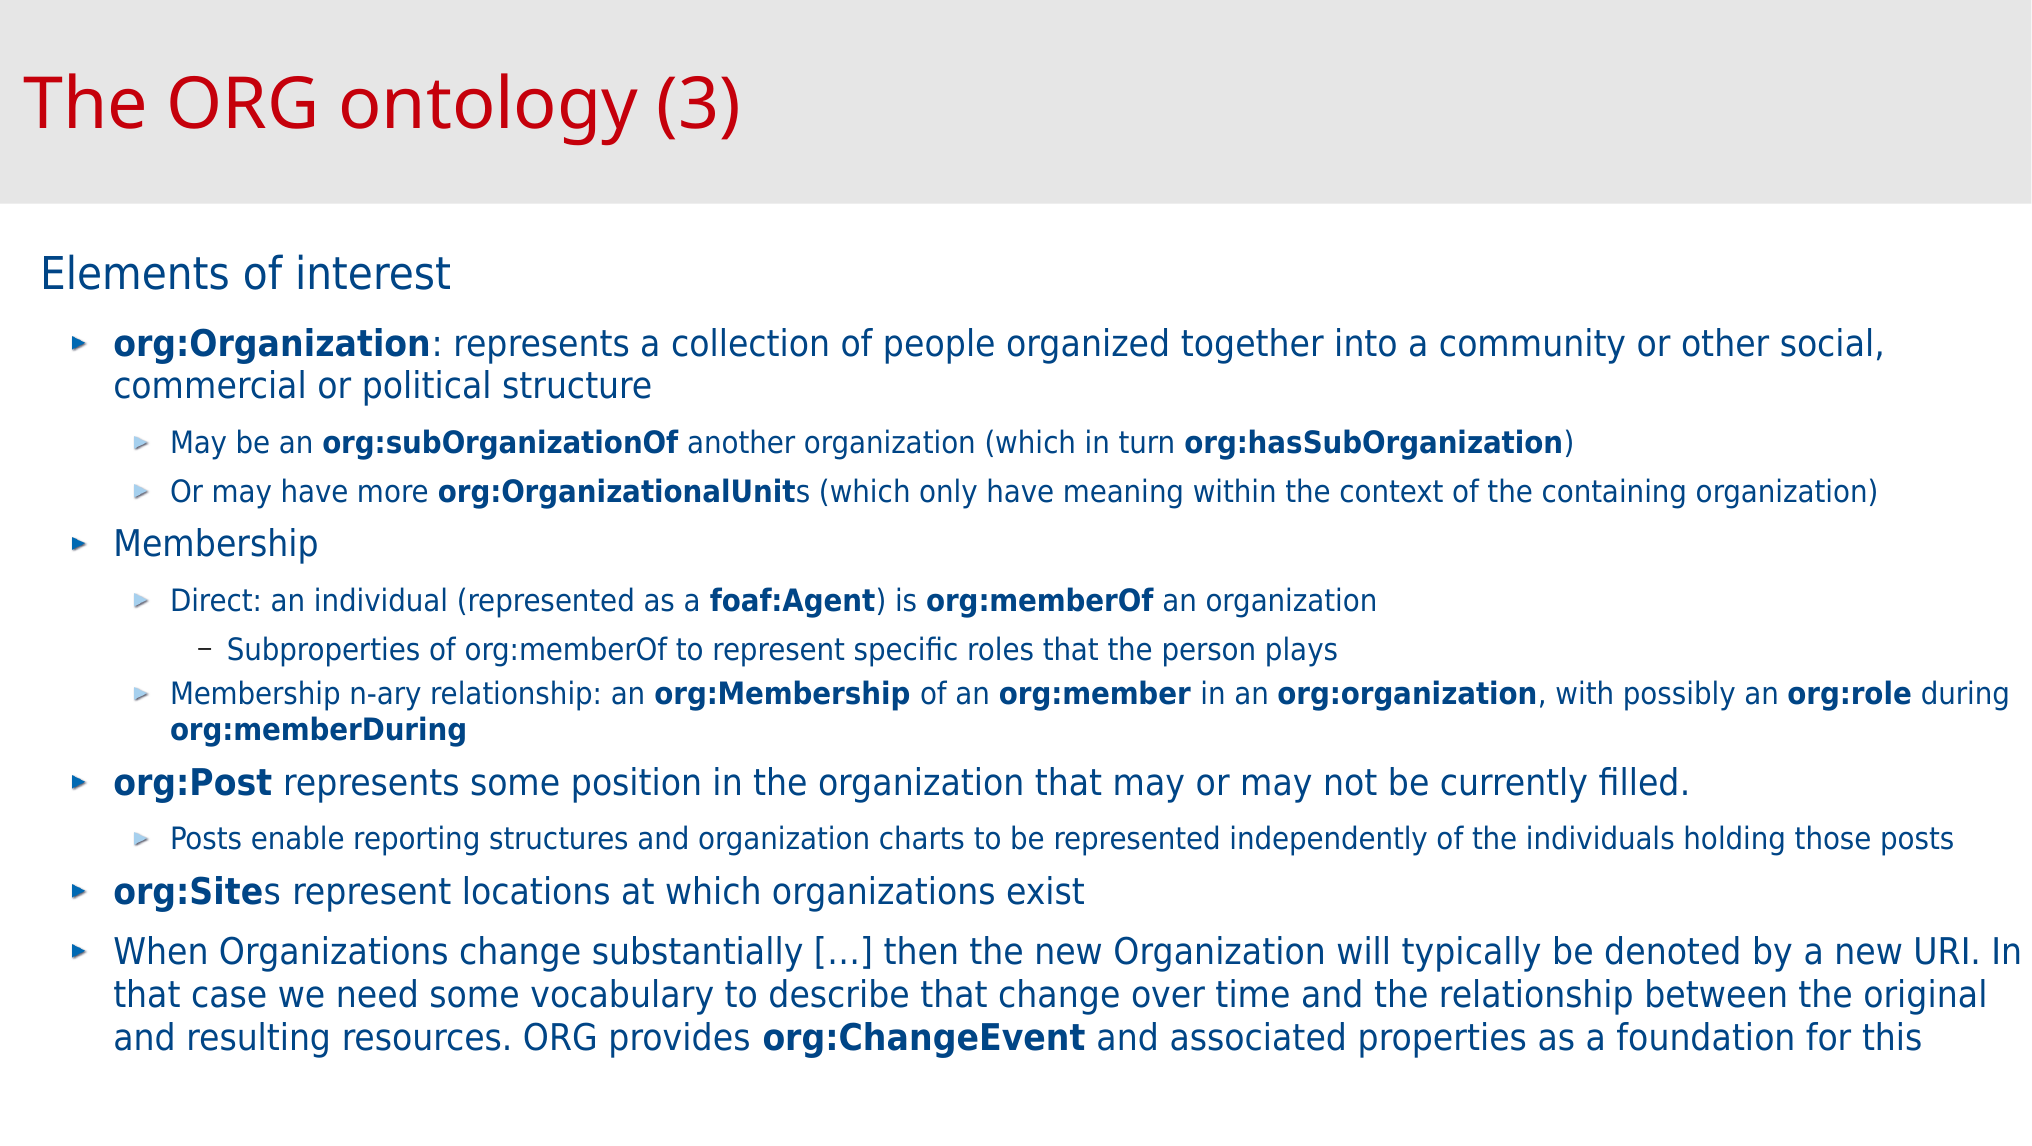

# The ORG ontology (3)
Elements of interest
org:Organization: represents a collection of people organized together into a community or other social, commercial or political structure
May be an org:subOrganizationOf another organization (which in turn org:hasSubOrganization)
Or may have more org:OrganizationalUnits (which only have meaning within the context of the containing organization)
Membership
Direct: an individual (represented as a foaf:Agent) is org:memberOf an organization
Subproperties of org:memberOf to represent specific roles that the person plays
Membership n-ary relationship: an org:Membership of an org:member in an org:organization, with possibly an org:role during org:memberDuring
org:Post represents some position in the organization that may or may not be currently filled.
Posts enable reporting structures and organization charts to be represented independently of the individuals holding those posts
org:Sites represent locations at which organizations exist
When Organizations change substantially […] then the new Organization will typically be denoted by a new URI. In that case we need some vocabulary to describe that change over time and the relationship between the original and resulting resources. ORG provides org:ChangeEvent and associated properties as a foundation for this